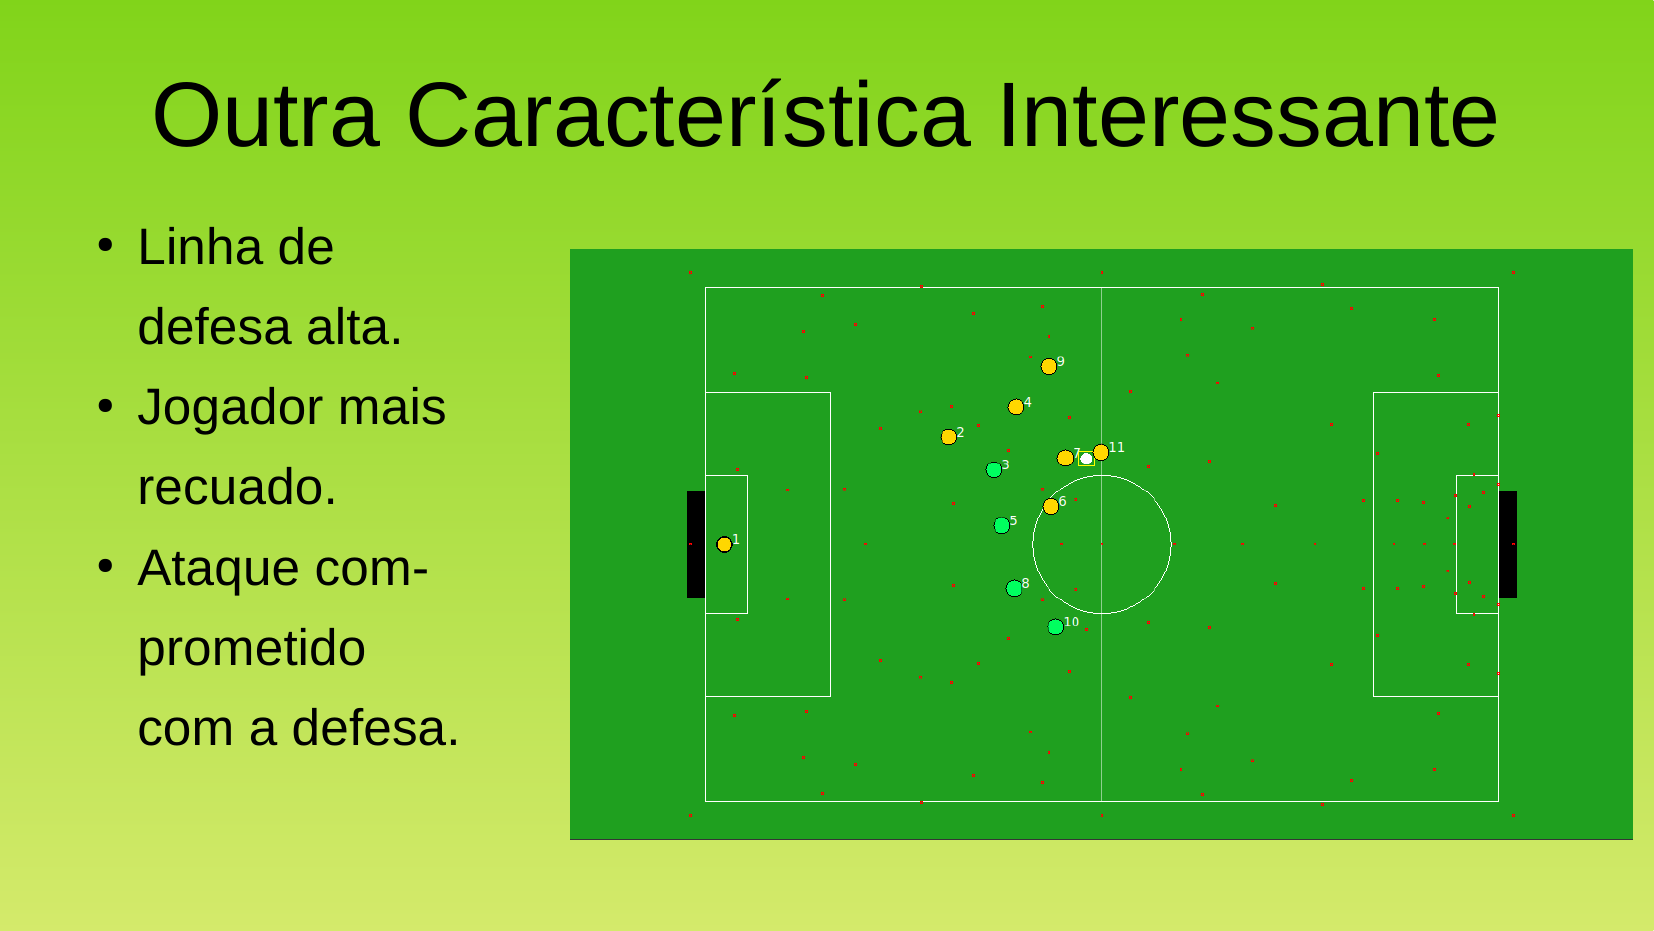

# Outra Característica Interessante
Linha de
defesa alta.
Jogador mais
recuado.
Ataque com-
prometido
com a defesa.